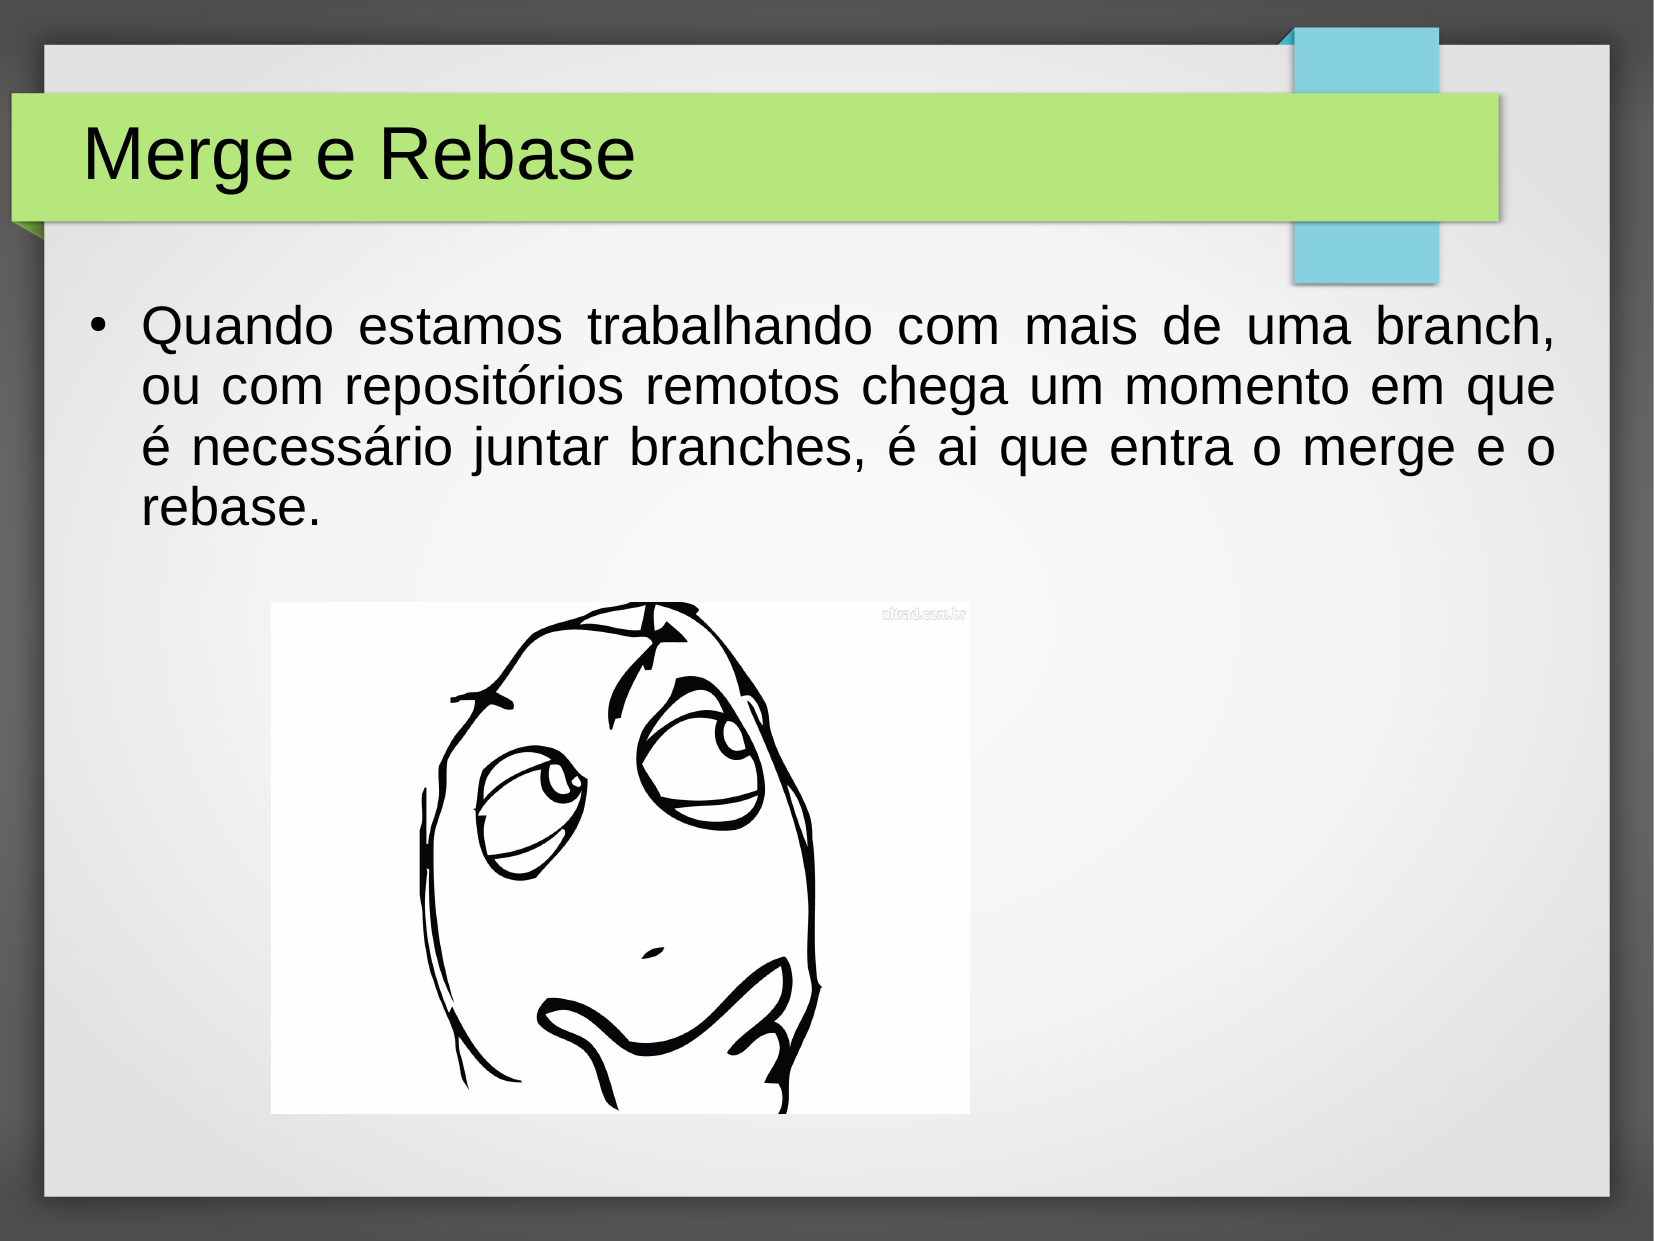

# Merge e Rebase
Quando estamos trabalhando com mais de uma branch, ou com repositórios remotos chega um momento em que é necessário juntar branches, é ai que entra o merge e o rebase.